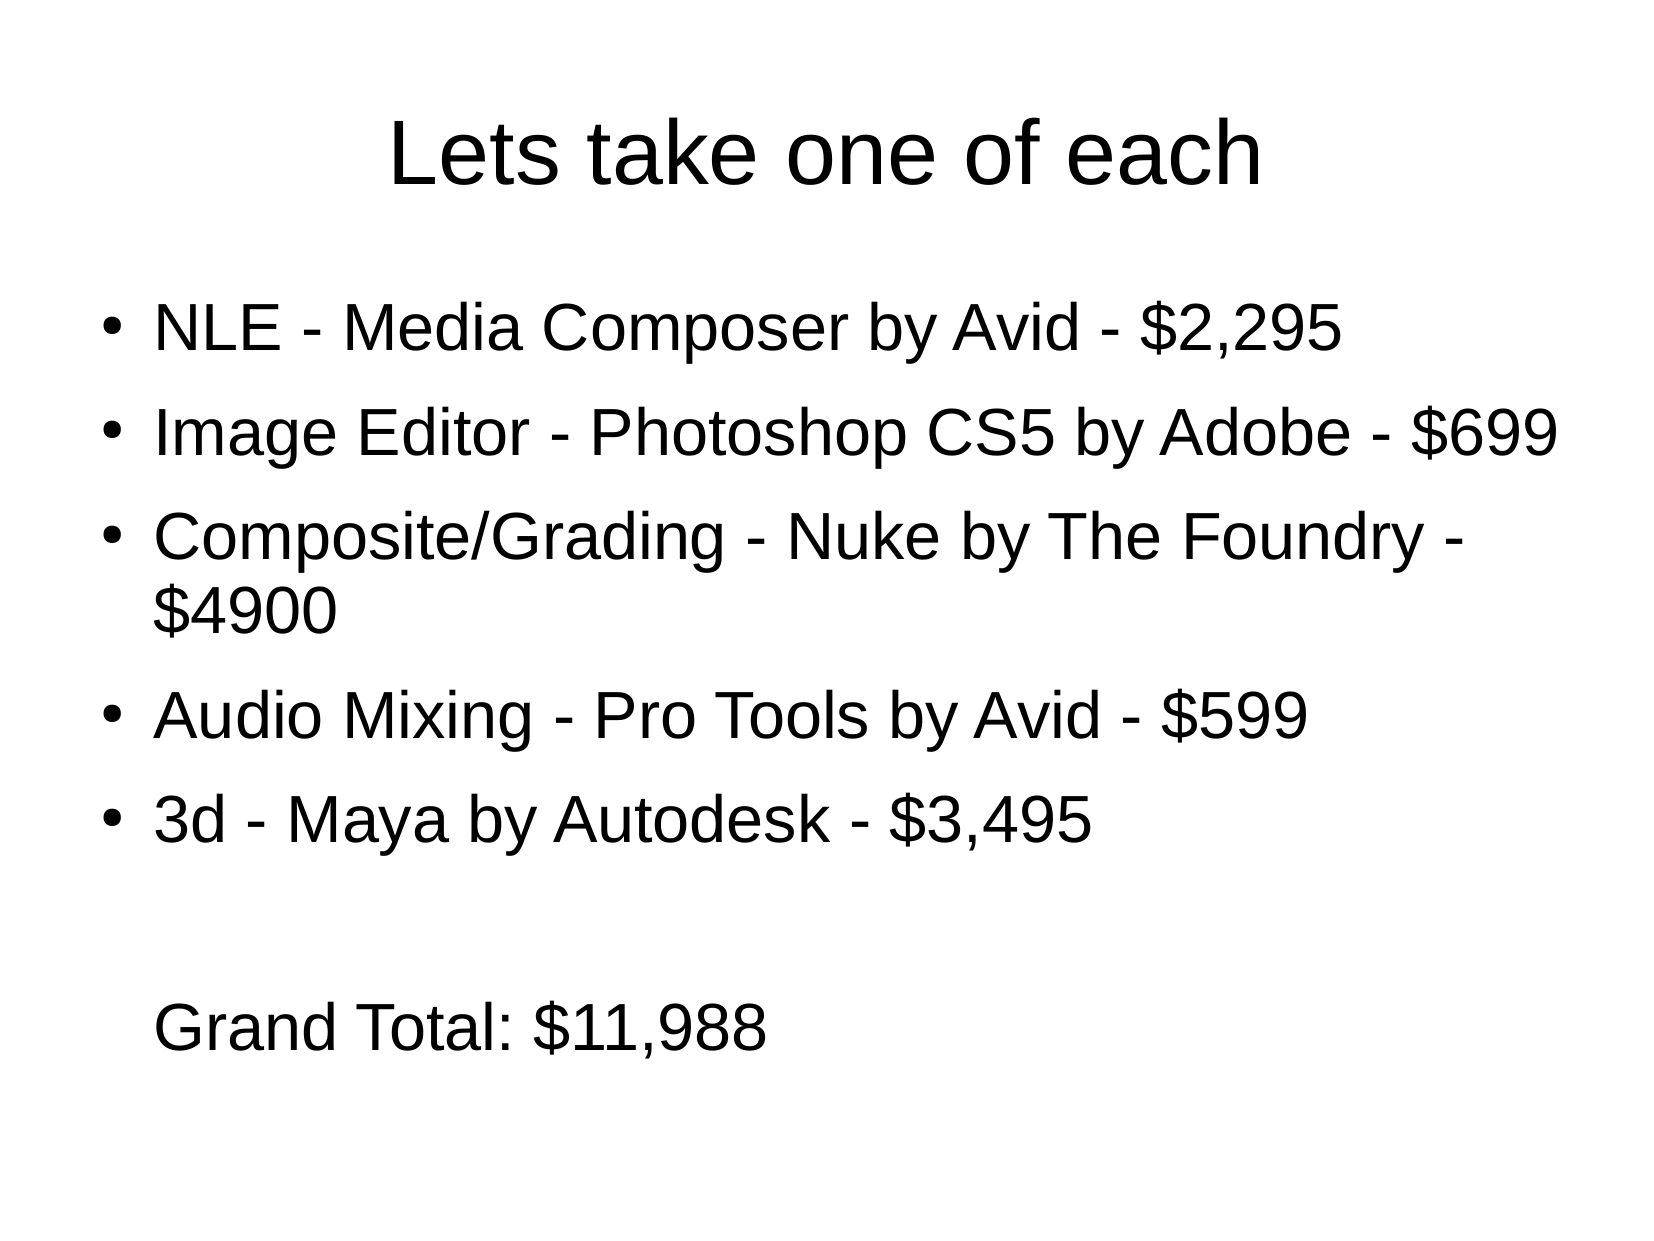

# Lets take one of each
NLE - Media Composer by Avid - $2,295
Image Editor - Photoshop CS5 by Adobe - $699
Composite/Grading - Nuke by The Foundry - $4900
Audio Mixing - Pro Tools by Avid - $599
3d - Maya by Autodesk - $3,495
Grand Total: $11,988